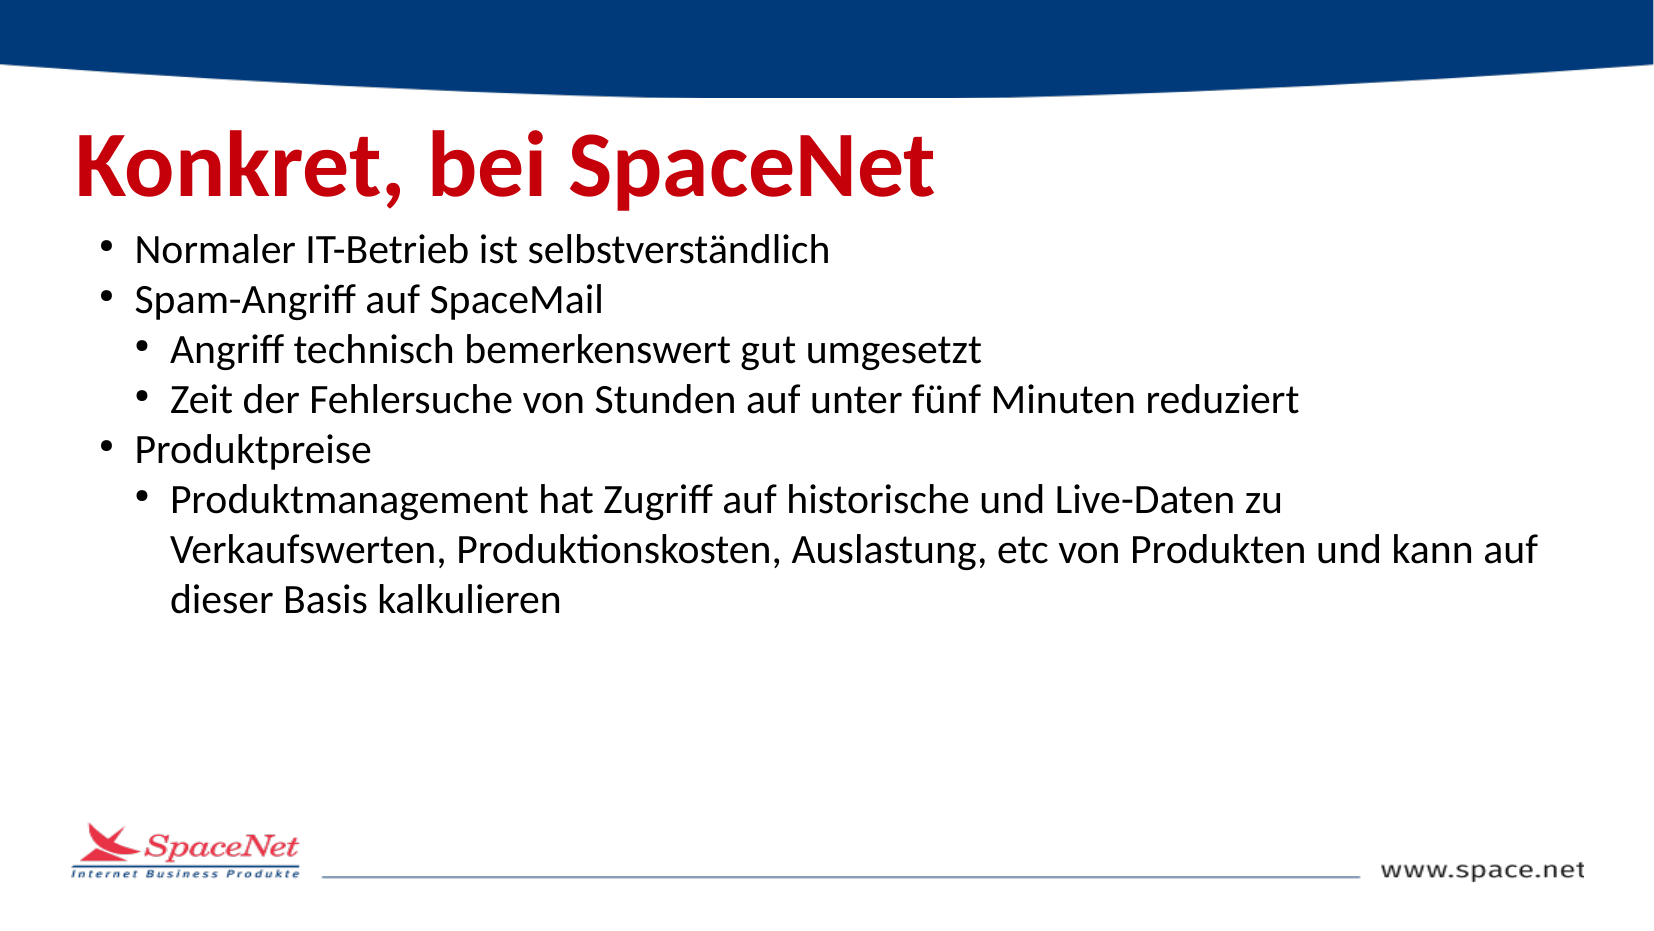

Konkret, bei SpaceNet
Normaler IT-Betrieb ist selbstverständlich
Spam-Angriff auf SpaceMail
Angriff technisch bemerkenswert gut umgesetzt
Zeit der Fehlersuche von Stunden auf unter fünf Minuten reduziert
Produktpreise
Produktmanagement hat Zugriff auf historische und Live-Daten zu Verkaufswerten, Produktionskosten, Auslastung, etc von Produkten und kann auf dieser Basis kalkulieren